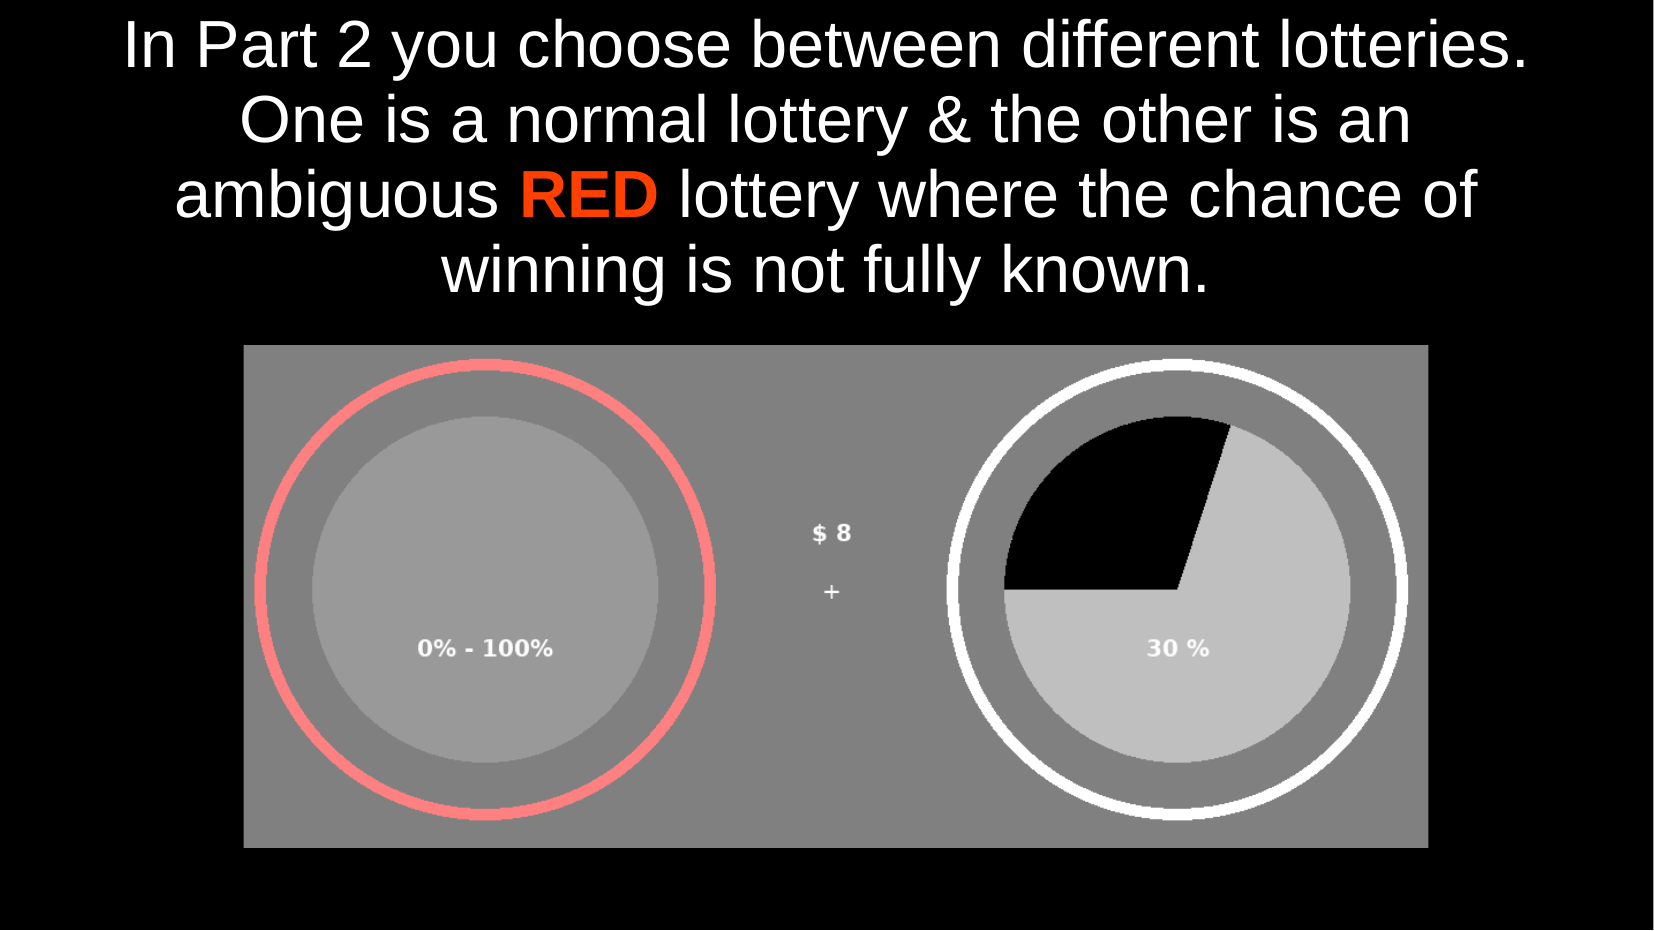

# In Part 2 you choose between different lotteries.
One is a normal lottery & the other is an ambiguous RED lottery where the chance of winning is not fully known.